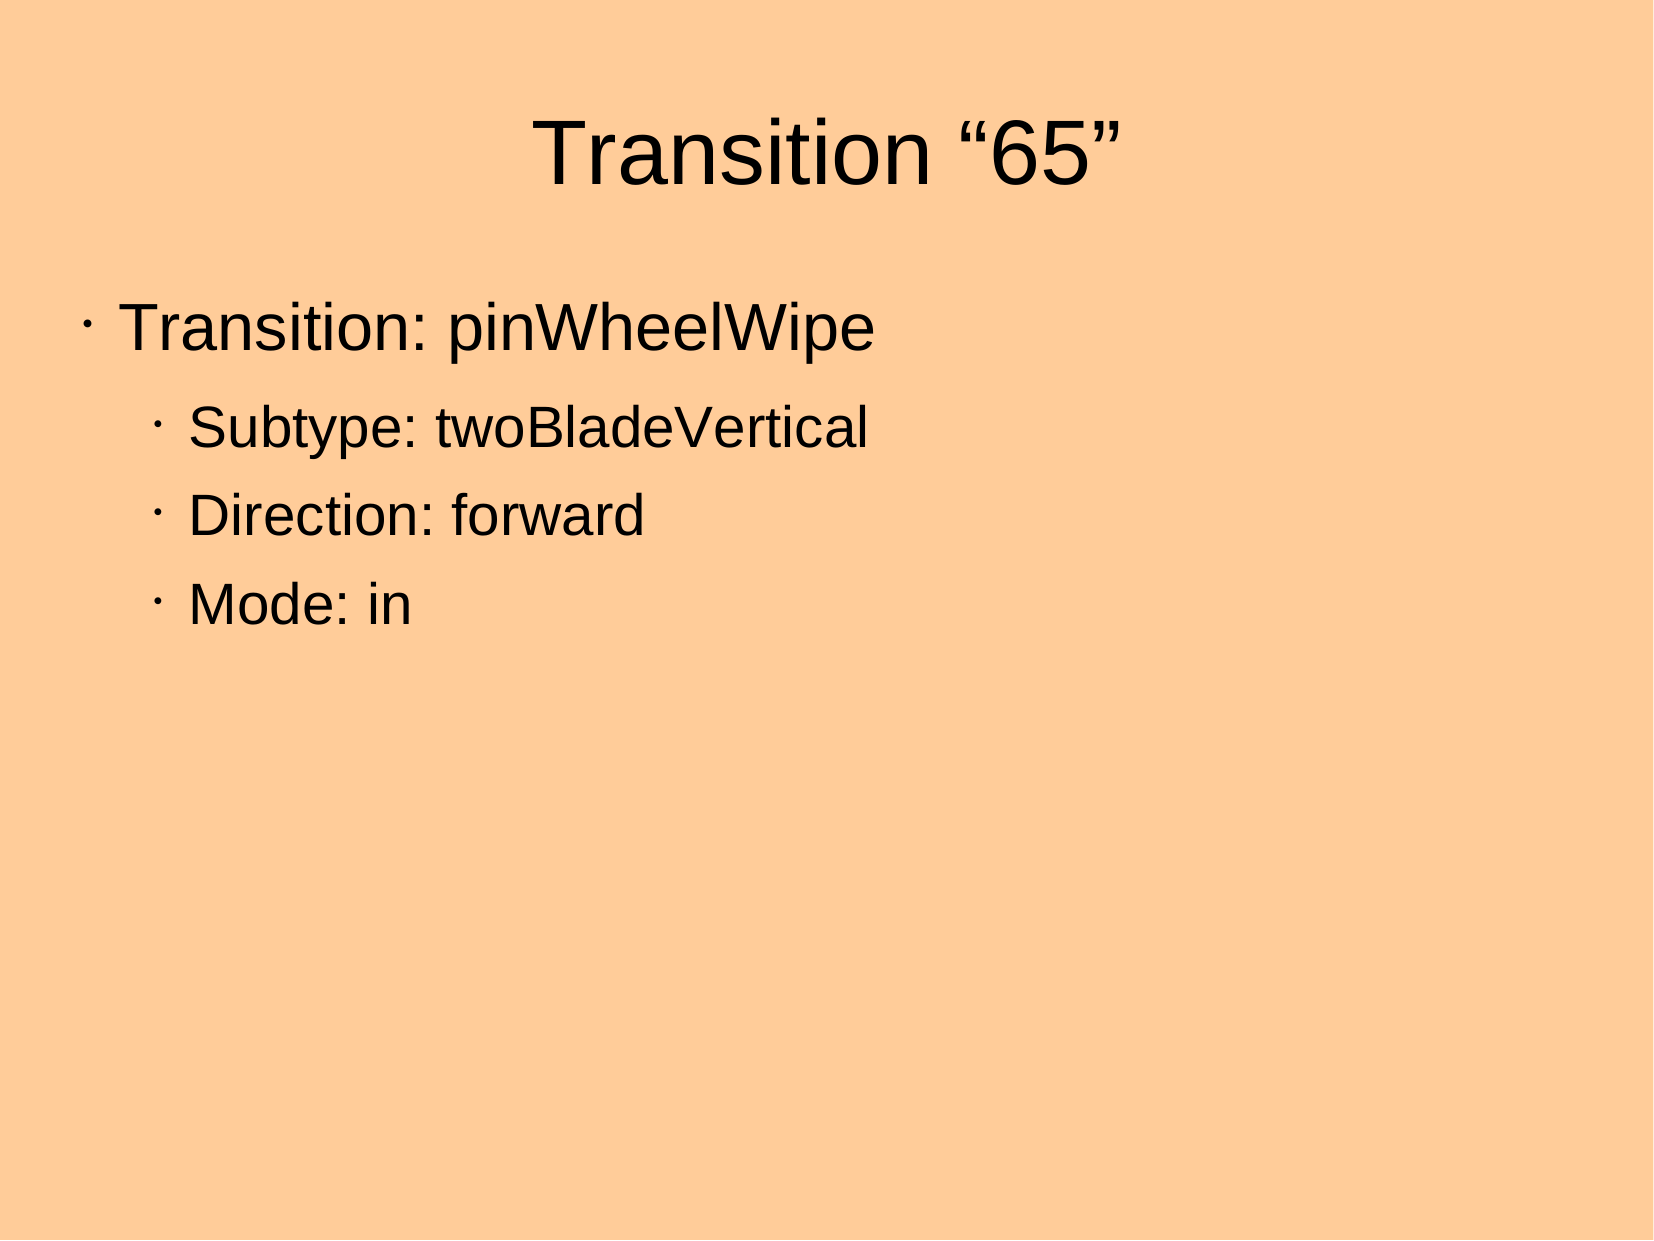

# Transition “65”
Transition: pinWheelWipe
Subtype: twoBladeVertical
Direction: forward
Mode: in